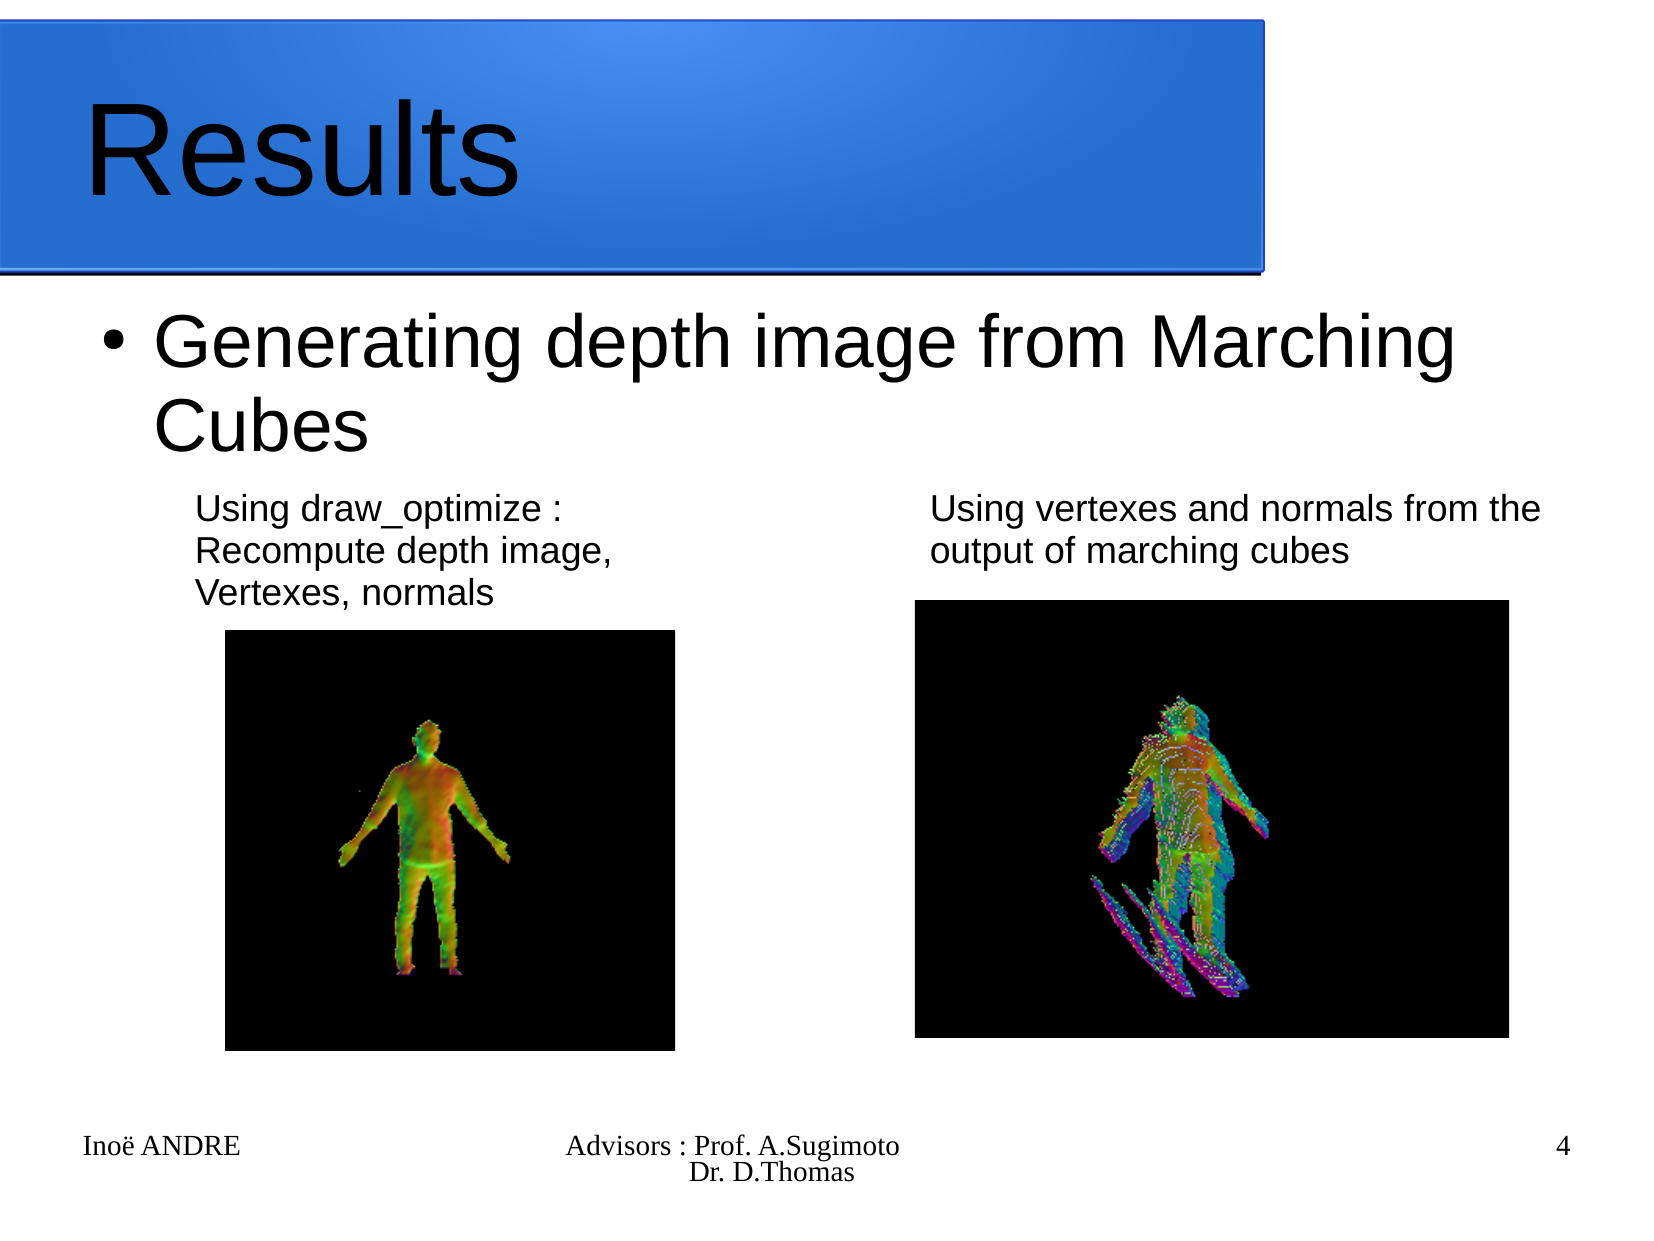

# Results
Generating depth image from Marching Cubes
Using draw_optimize :
Recompute depth image,
Vertexes, normals
Using vertexes and normals from the output of marching cubes
Inoë ANDRE
Advisors : Prof. A.Sugimoto Dr. D.Thomas
4